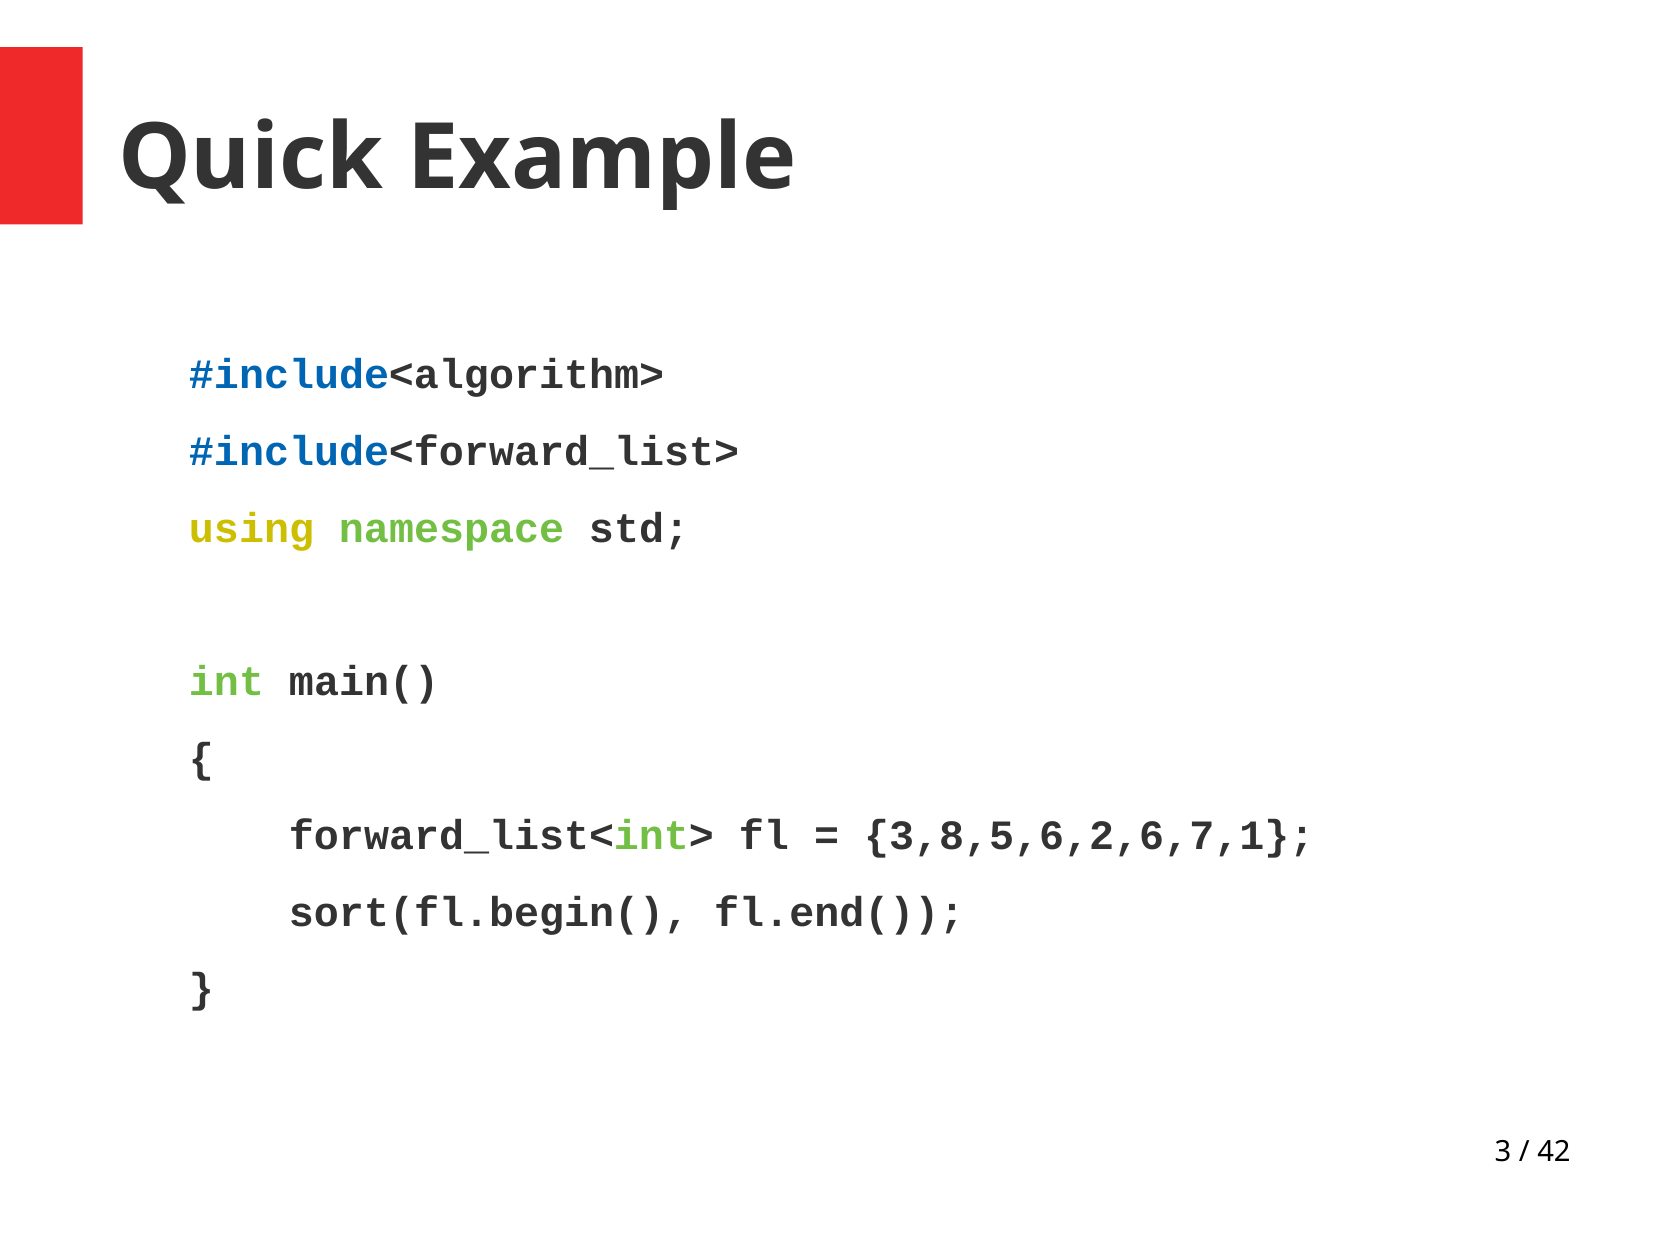

# Quick Example
#include<algorithm>
#include<forward_list>
using namespace std;
int main()
{
 forward_list<int> fl = {3,8,5,6,2,6,7,1};
 sort(fl.begin(), fl.end());
}
3